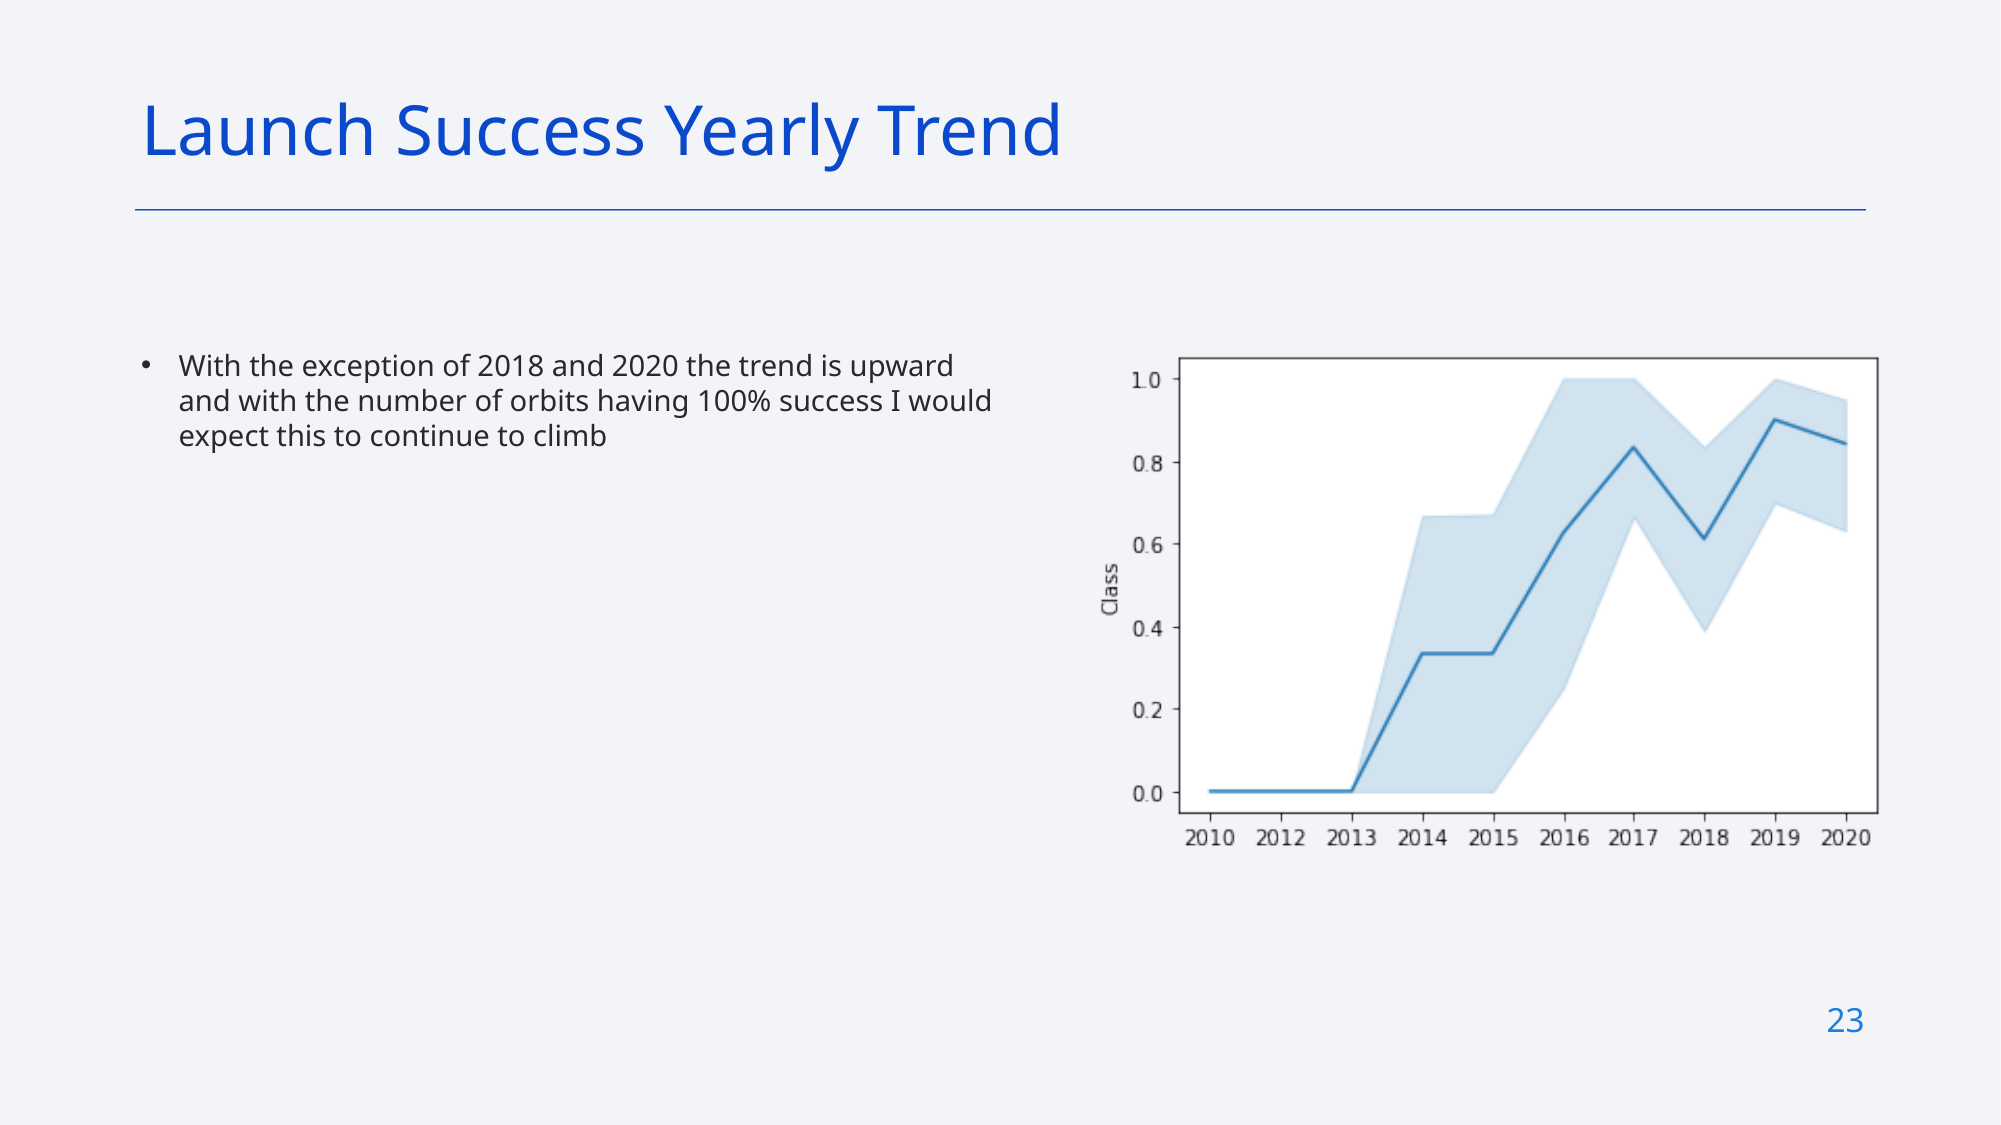

Launch Success Yearly Trend
# With the exception of 2018 and 2020 the trend is upward and with the number of orbits having 100% success I would expect this to continue to climb